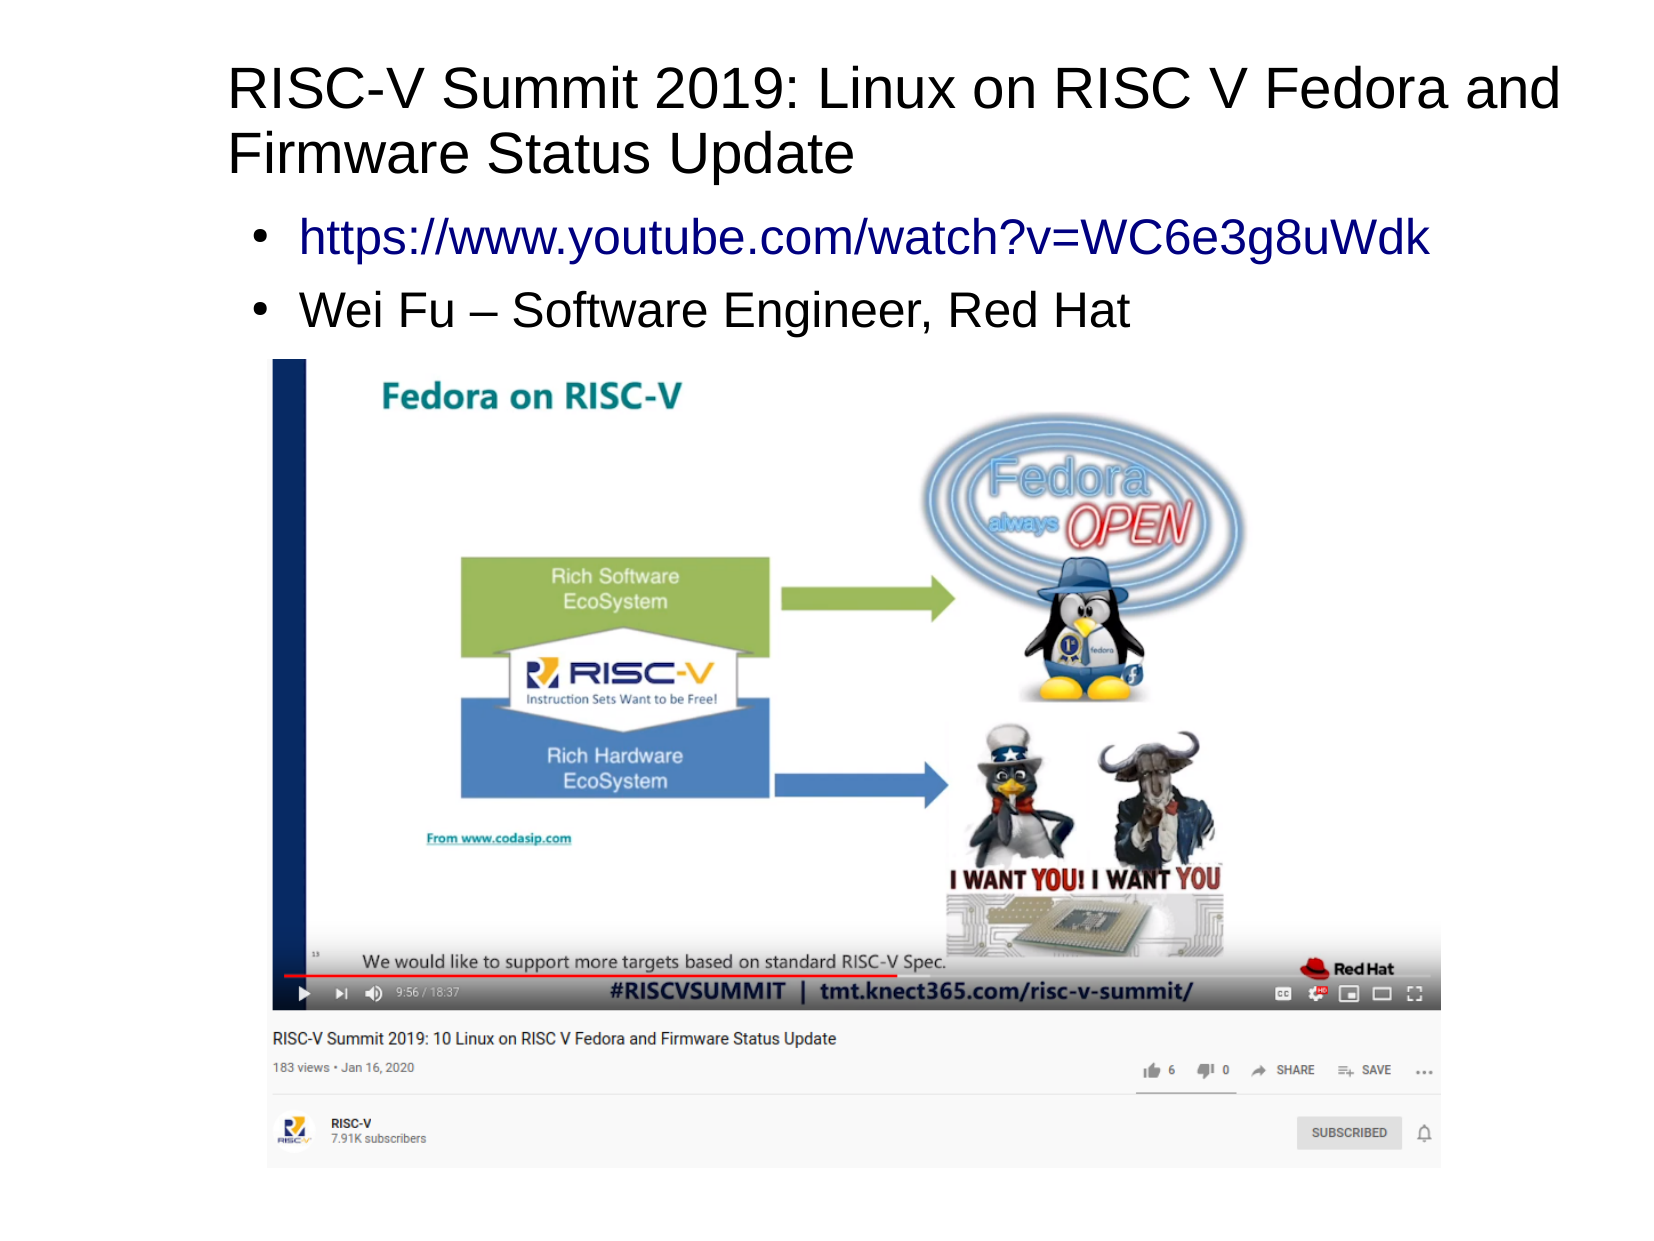

# RISC-V Summit 2019: Linux on RISC V Fedora and Firmware Status Update
https://www.youtube.com/watch?v=WC6e3g8uWdk
Wei Fu – Software Engineer, Red Hat